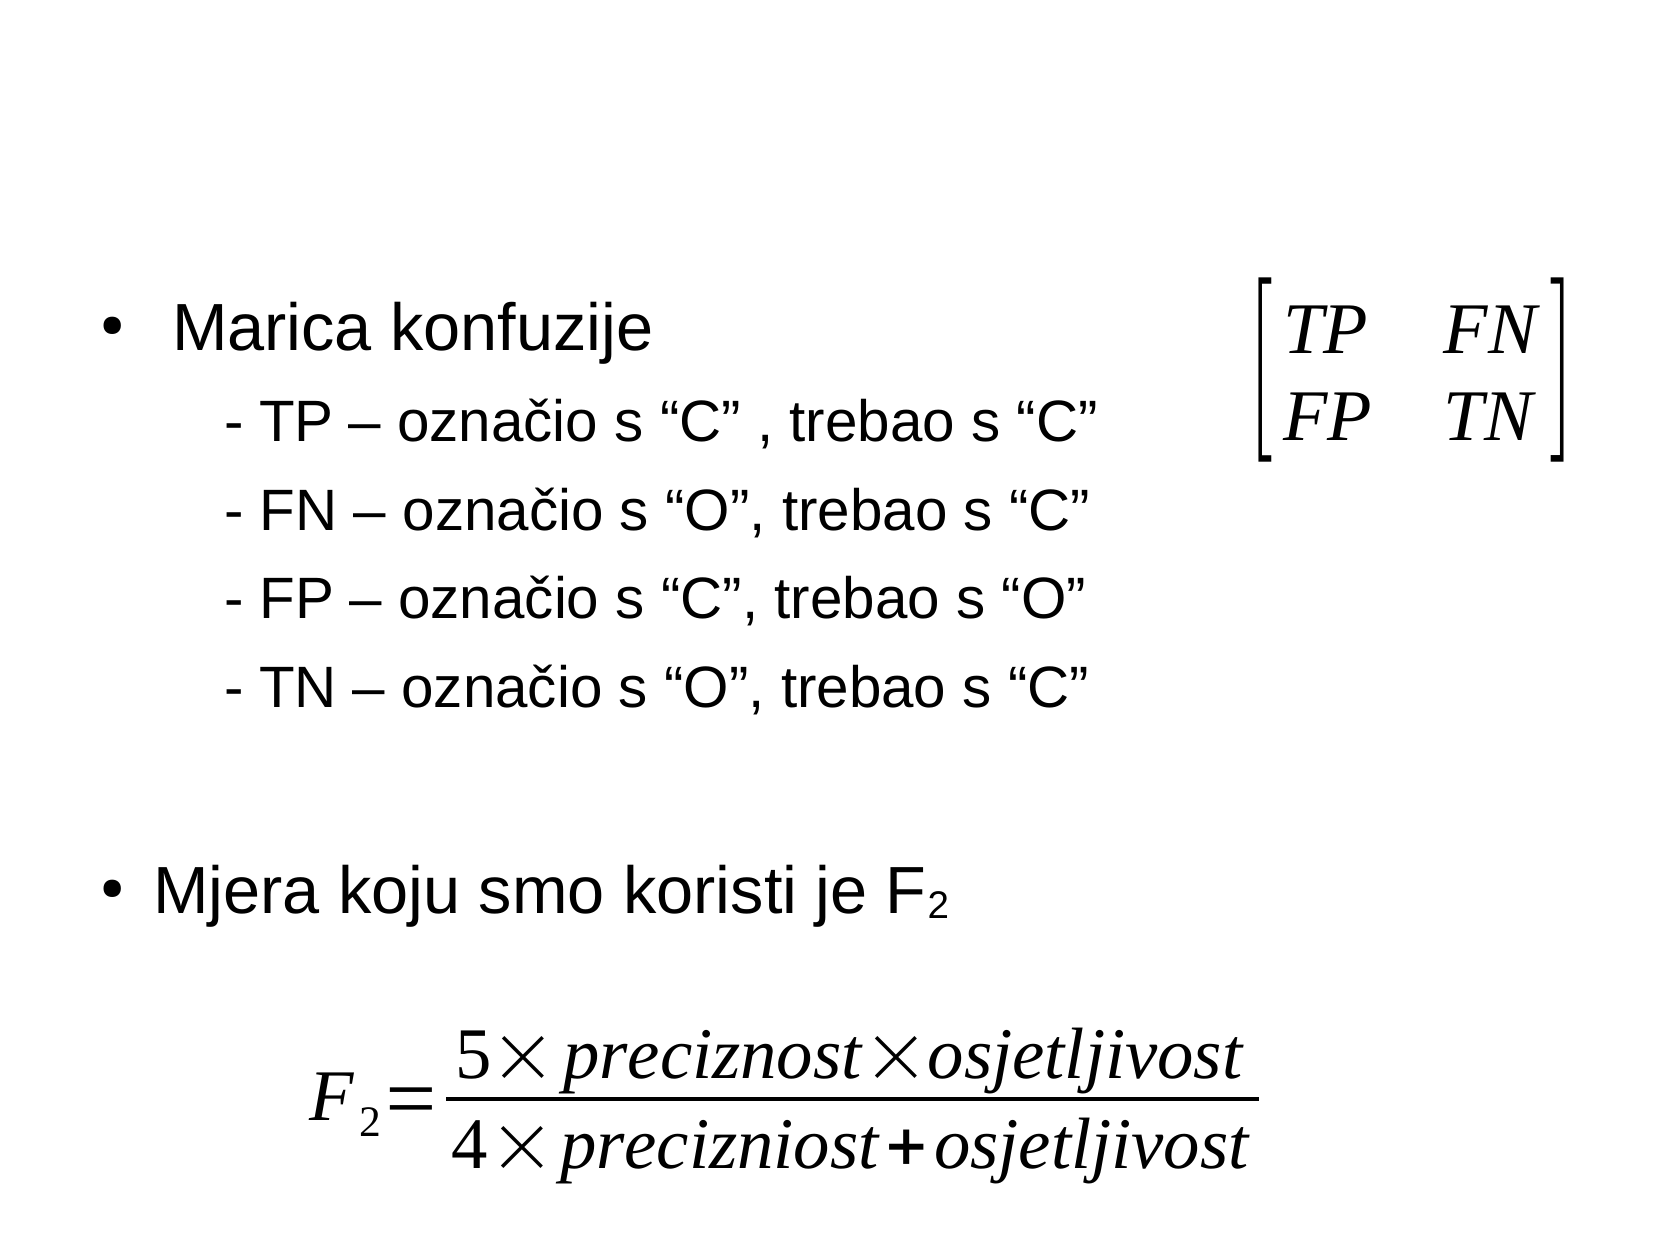

#
 Marica konfuzije
- TP – označio s “C” , trebao s “C”
- FN – označio s “O”, trebao s “C”
- FP – označio s “C”, trebao s “O”
- TN – označio s “O”, trebao s “C”
Mjera koju smo koristi je F2